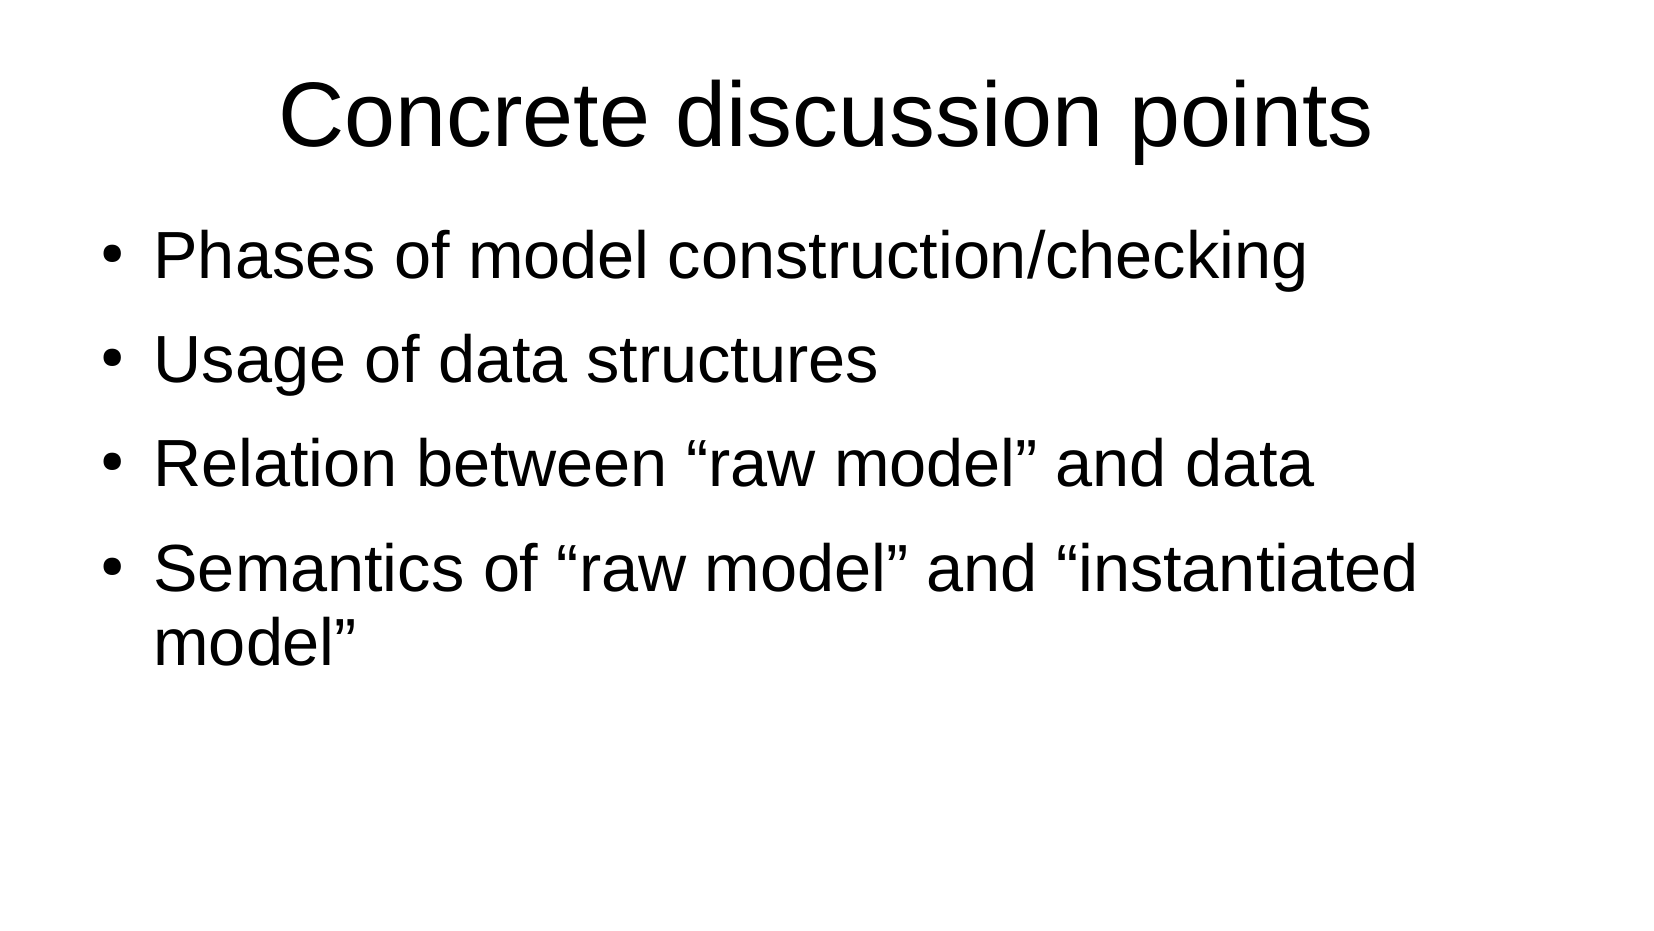

# Concrete discussion points
Phases of model construction/checking
Usage of data structures
Relation between “raw model” and data
Semantics of “raw model” and “instantiated model”